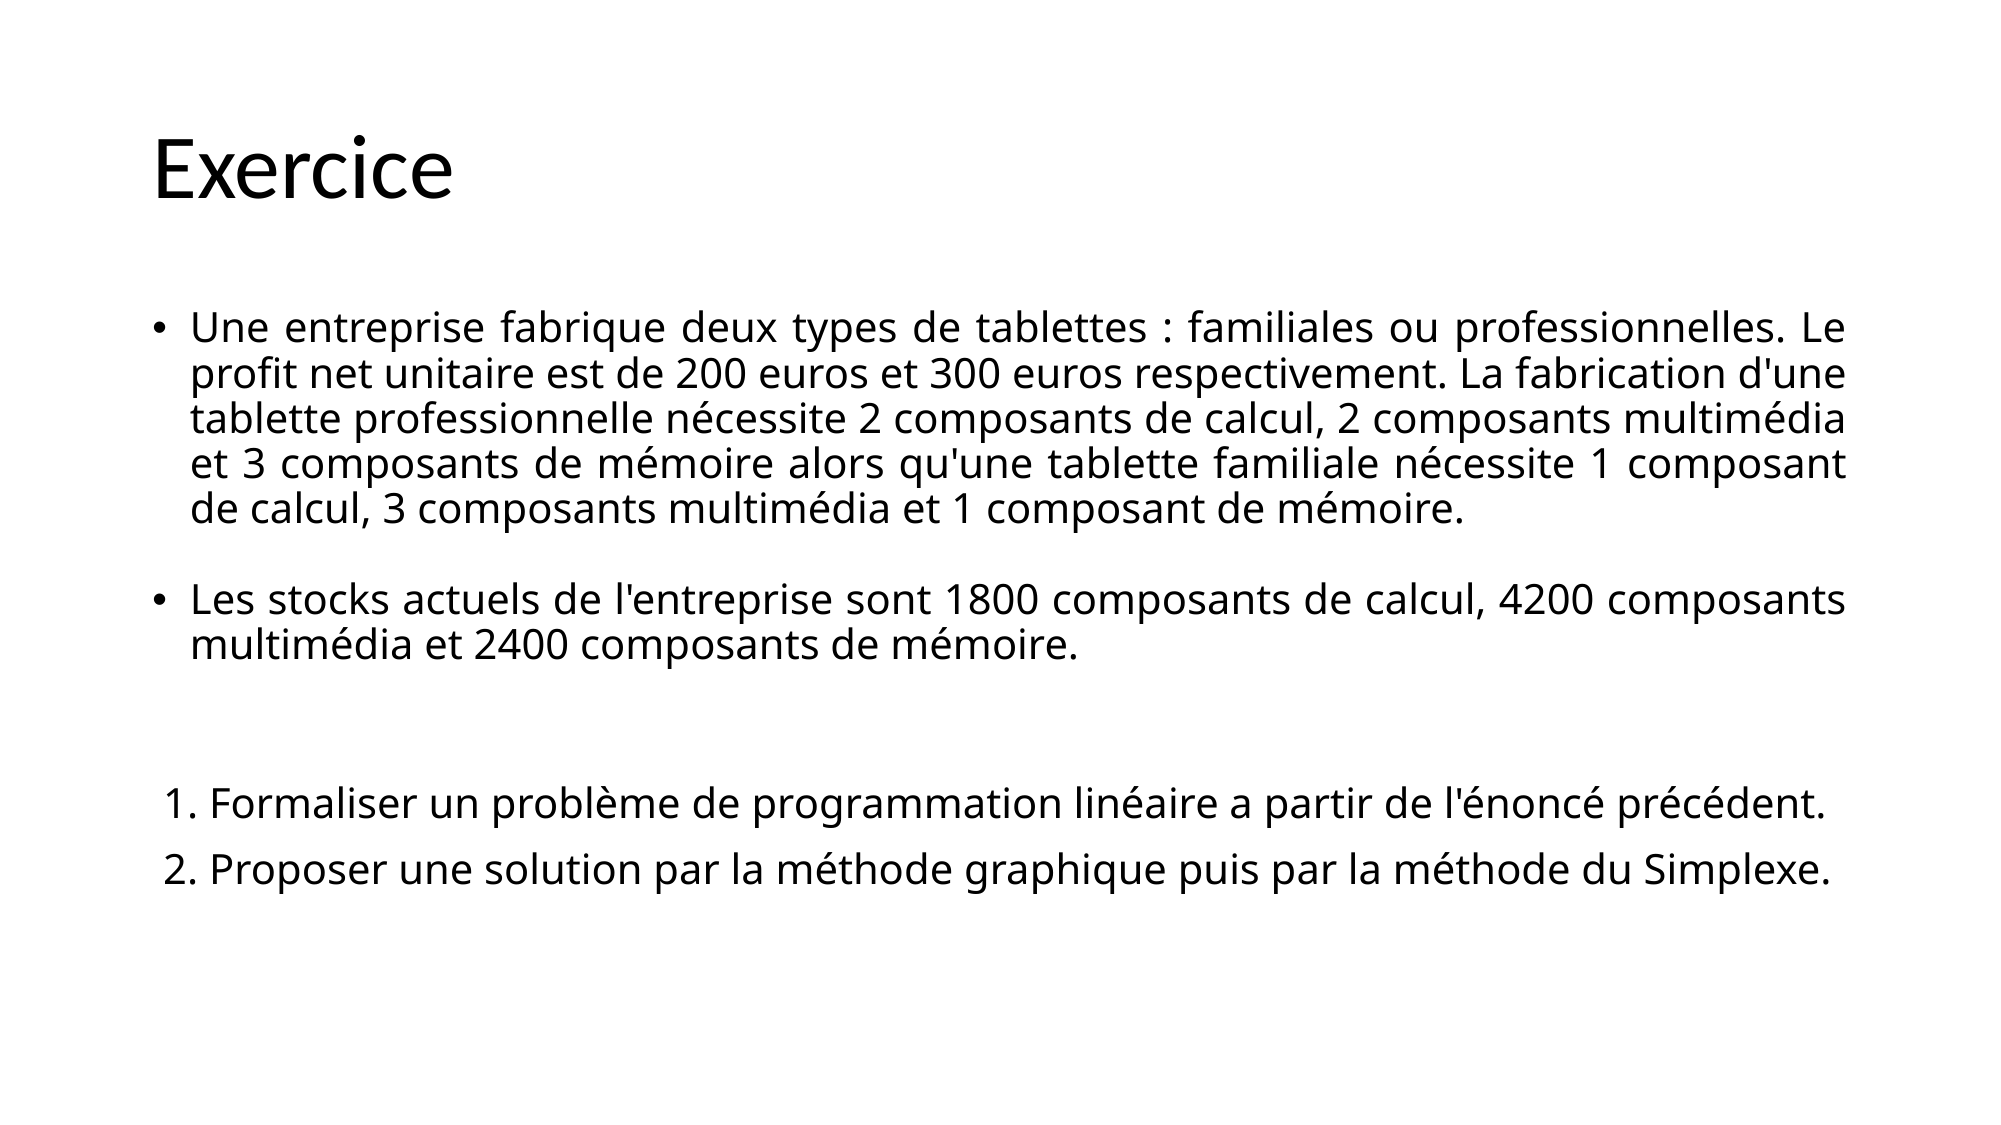

# Exercice
Une entreprise fabrique deux types de tablettes : familiales ou professionnelles. Le profit net unitaire est de 200 euros et 300 euros respectivement. La fabrication d'une tablette professionnelle nécessite 2 composants de calcul, 2 composants multimédia et 3 composants de mémoire alors qu'une tablette familiale nécessite 1 composant de calcul, 3 composants multimédia et 1 composant de mémoire.
Les stocks actuels de l'entreprise sont 1800 composants de calcul, 4200 composants multimédia et 2400 composants de mémoire.
 1. Formaliser un problème de programmation linéaire a partir de l'énoncé précédent.
 2. Proposer une solution par la méthode graphique puis par la méthode du Simplexe.